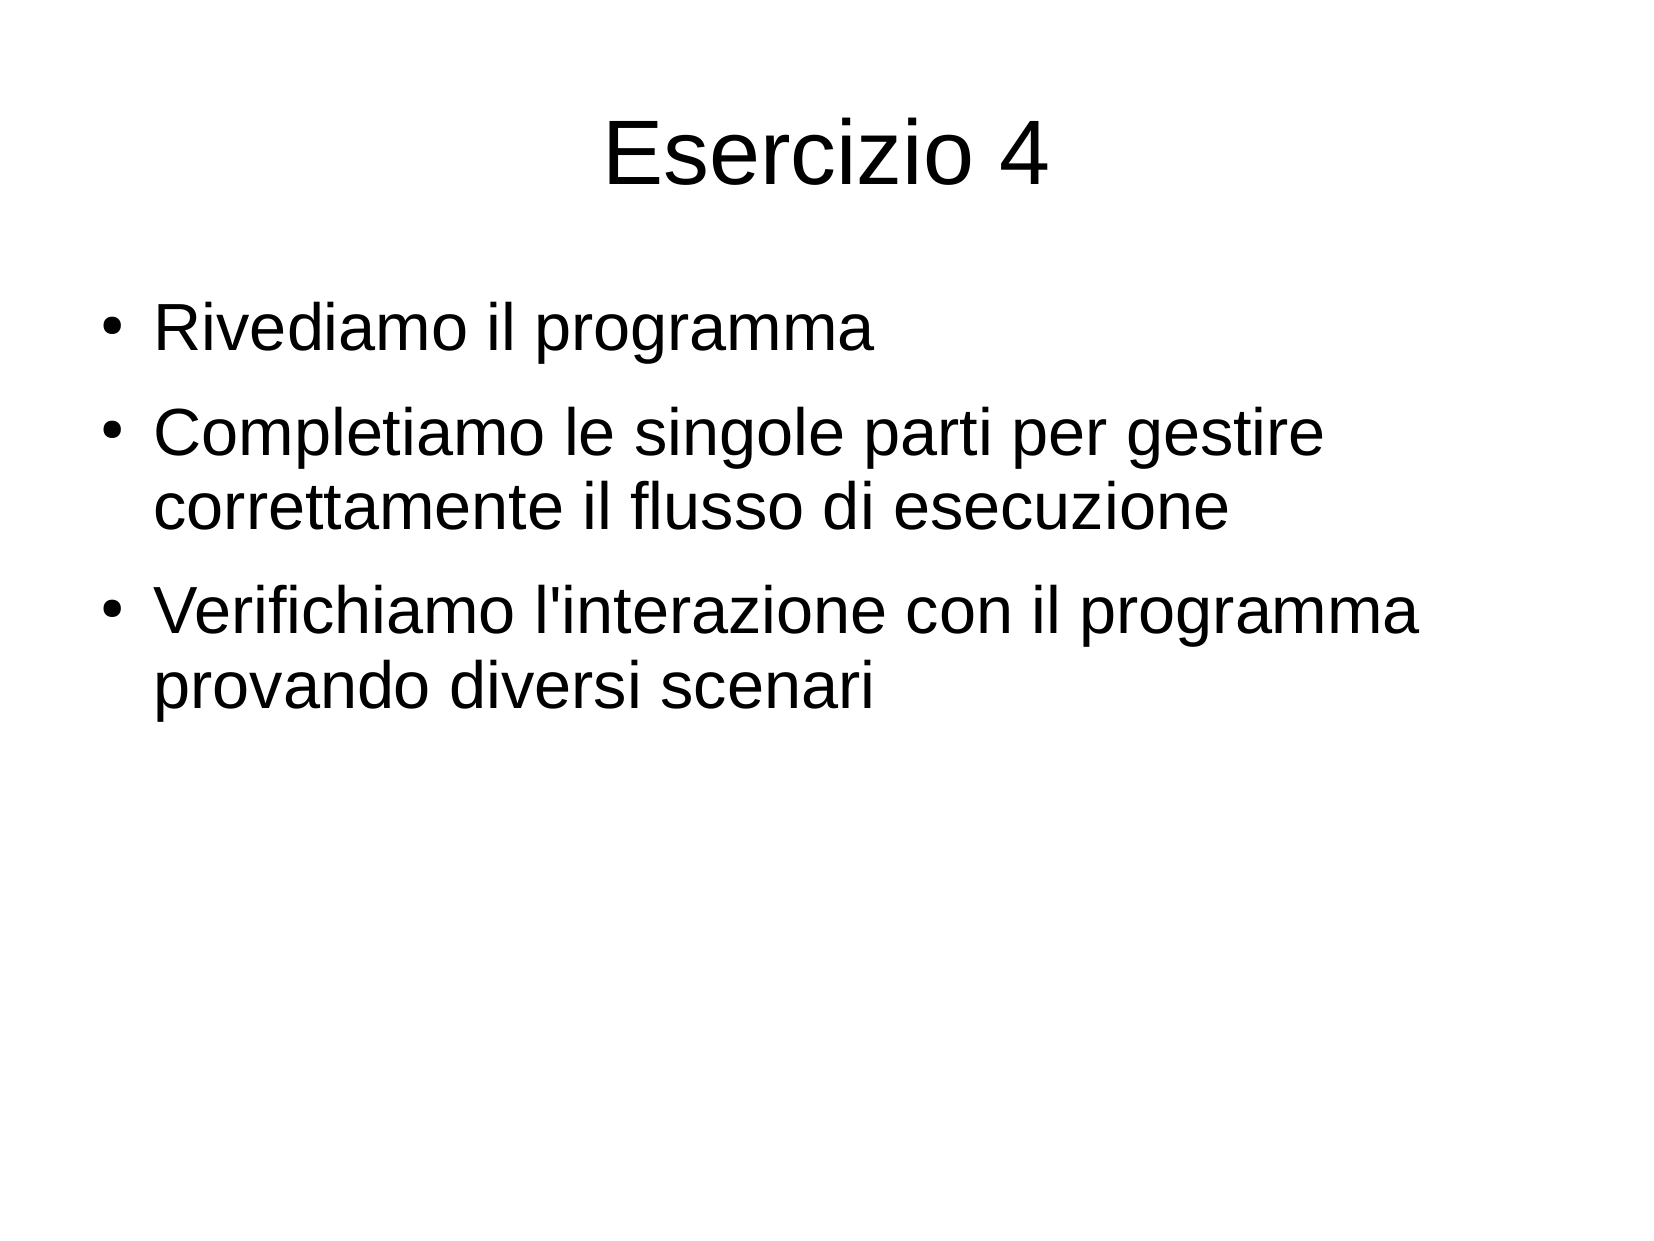

# Esercizio 4
Rivediamo il programma
Completiamo le singole parti per gestire correttamente il flusso di esecuzione
Verifichiamo l'interazione con il programma provando diversi scenari